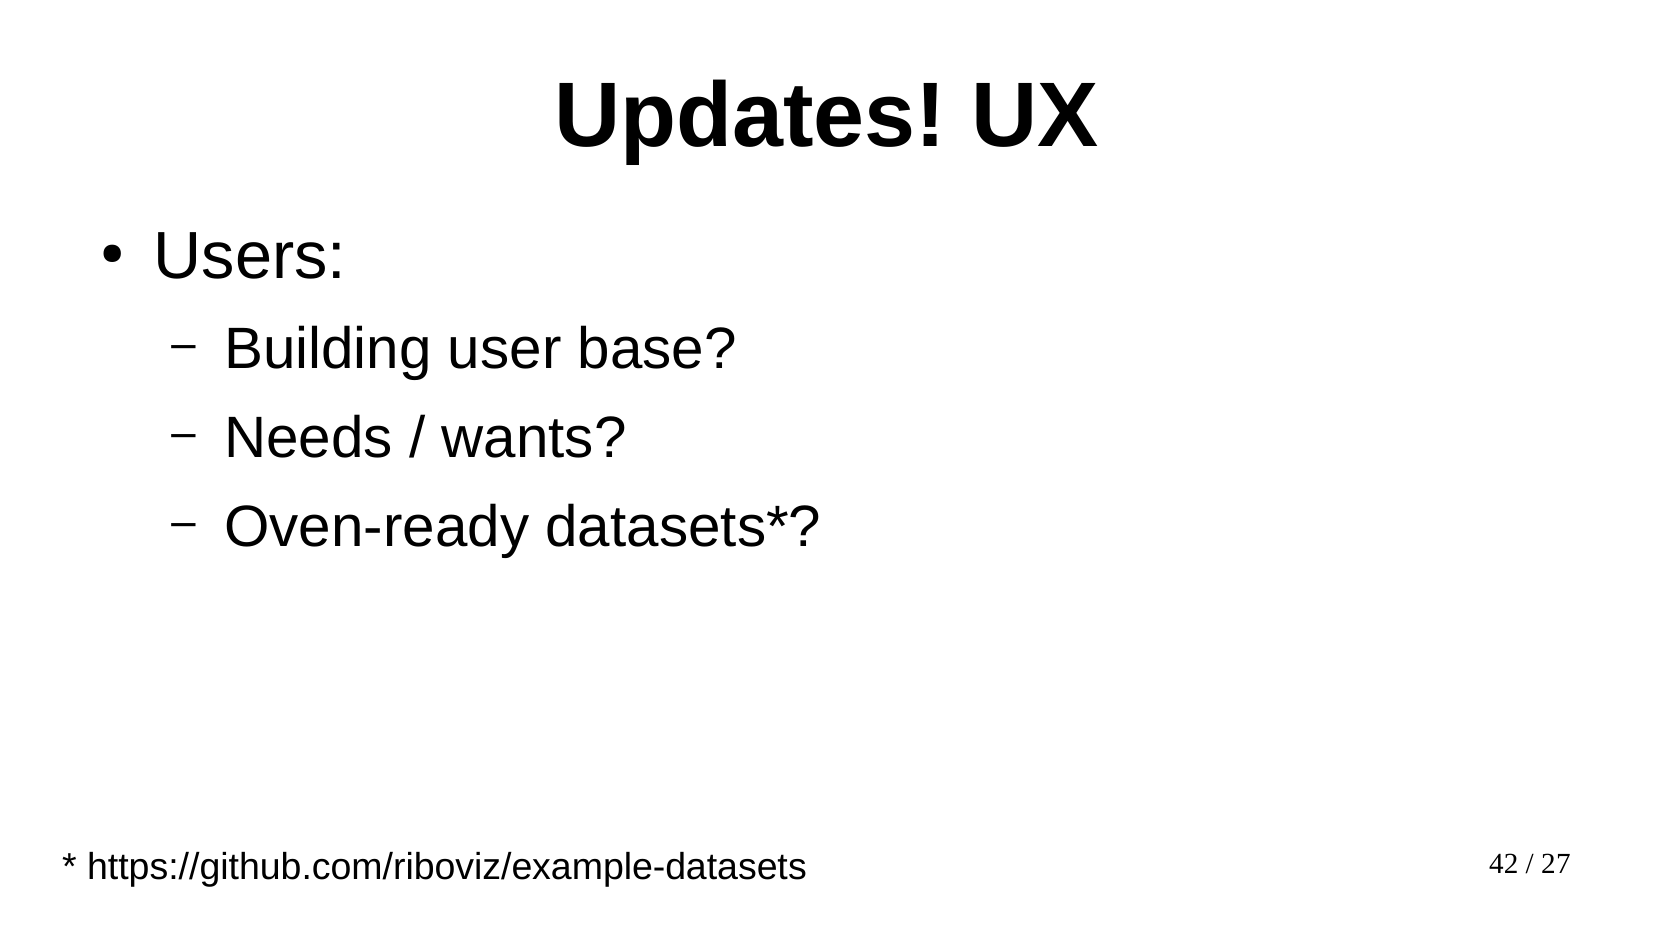

# Updates! UX
Users:
Building user base?
Needs / wants?
Oven-ready datasets*?
* https://github.com/riboviz/example-datasets
42